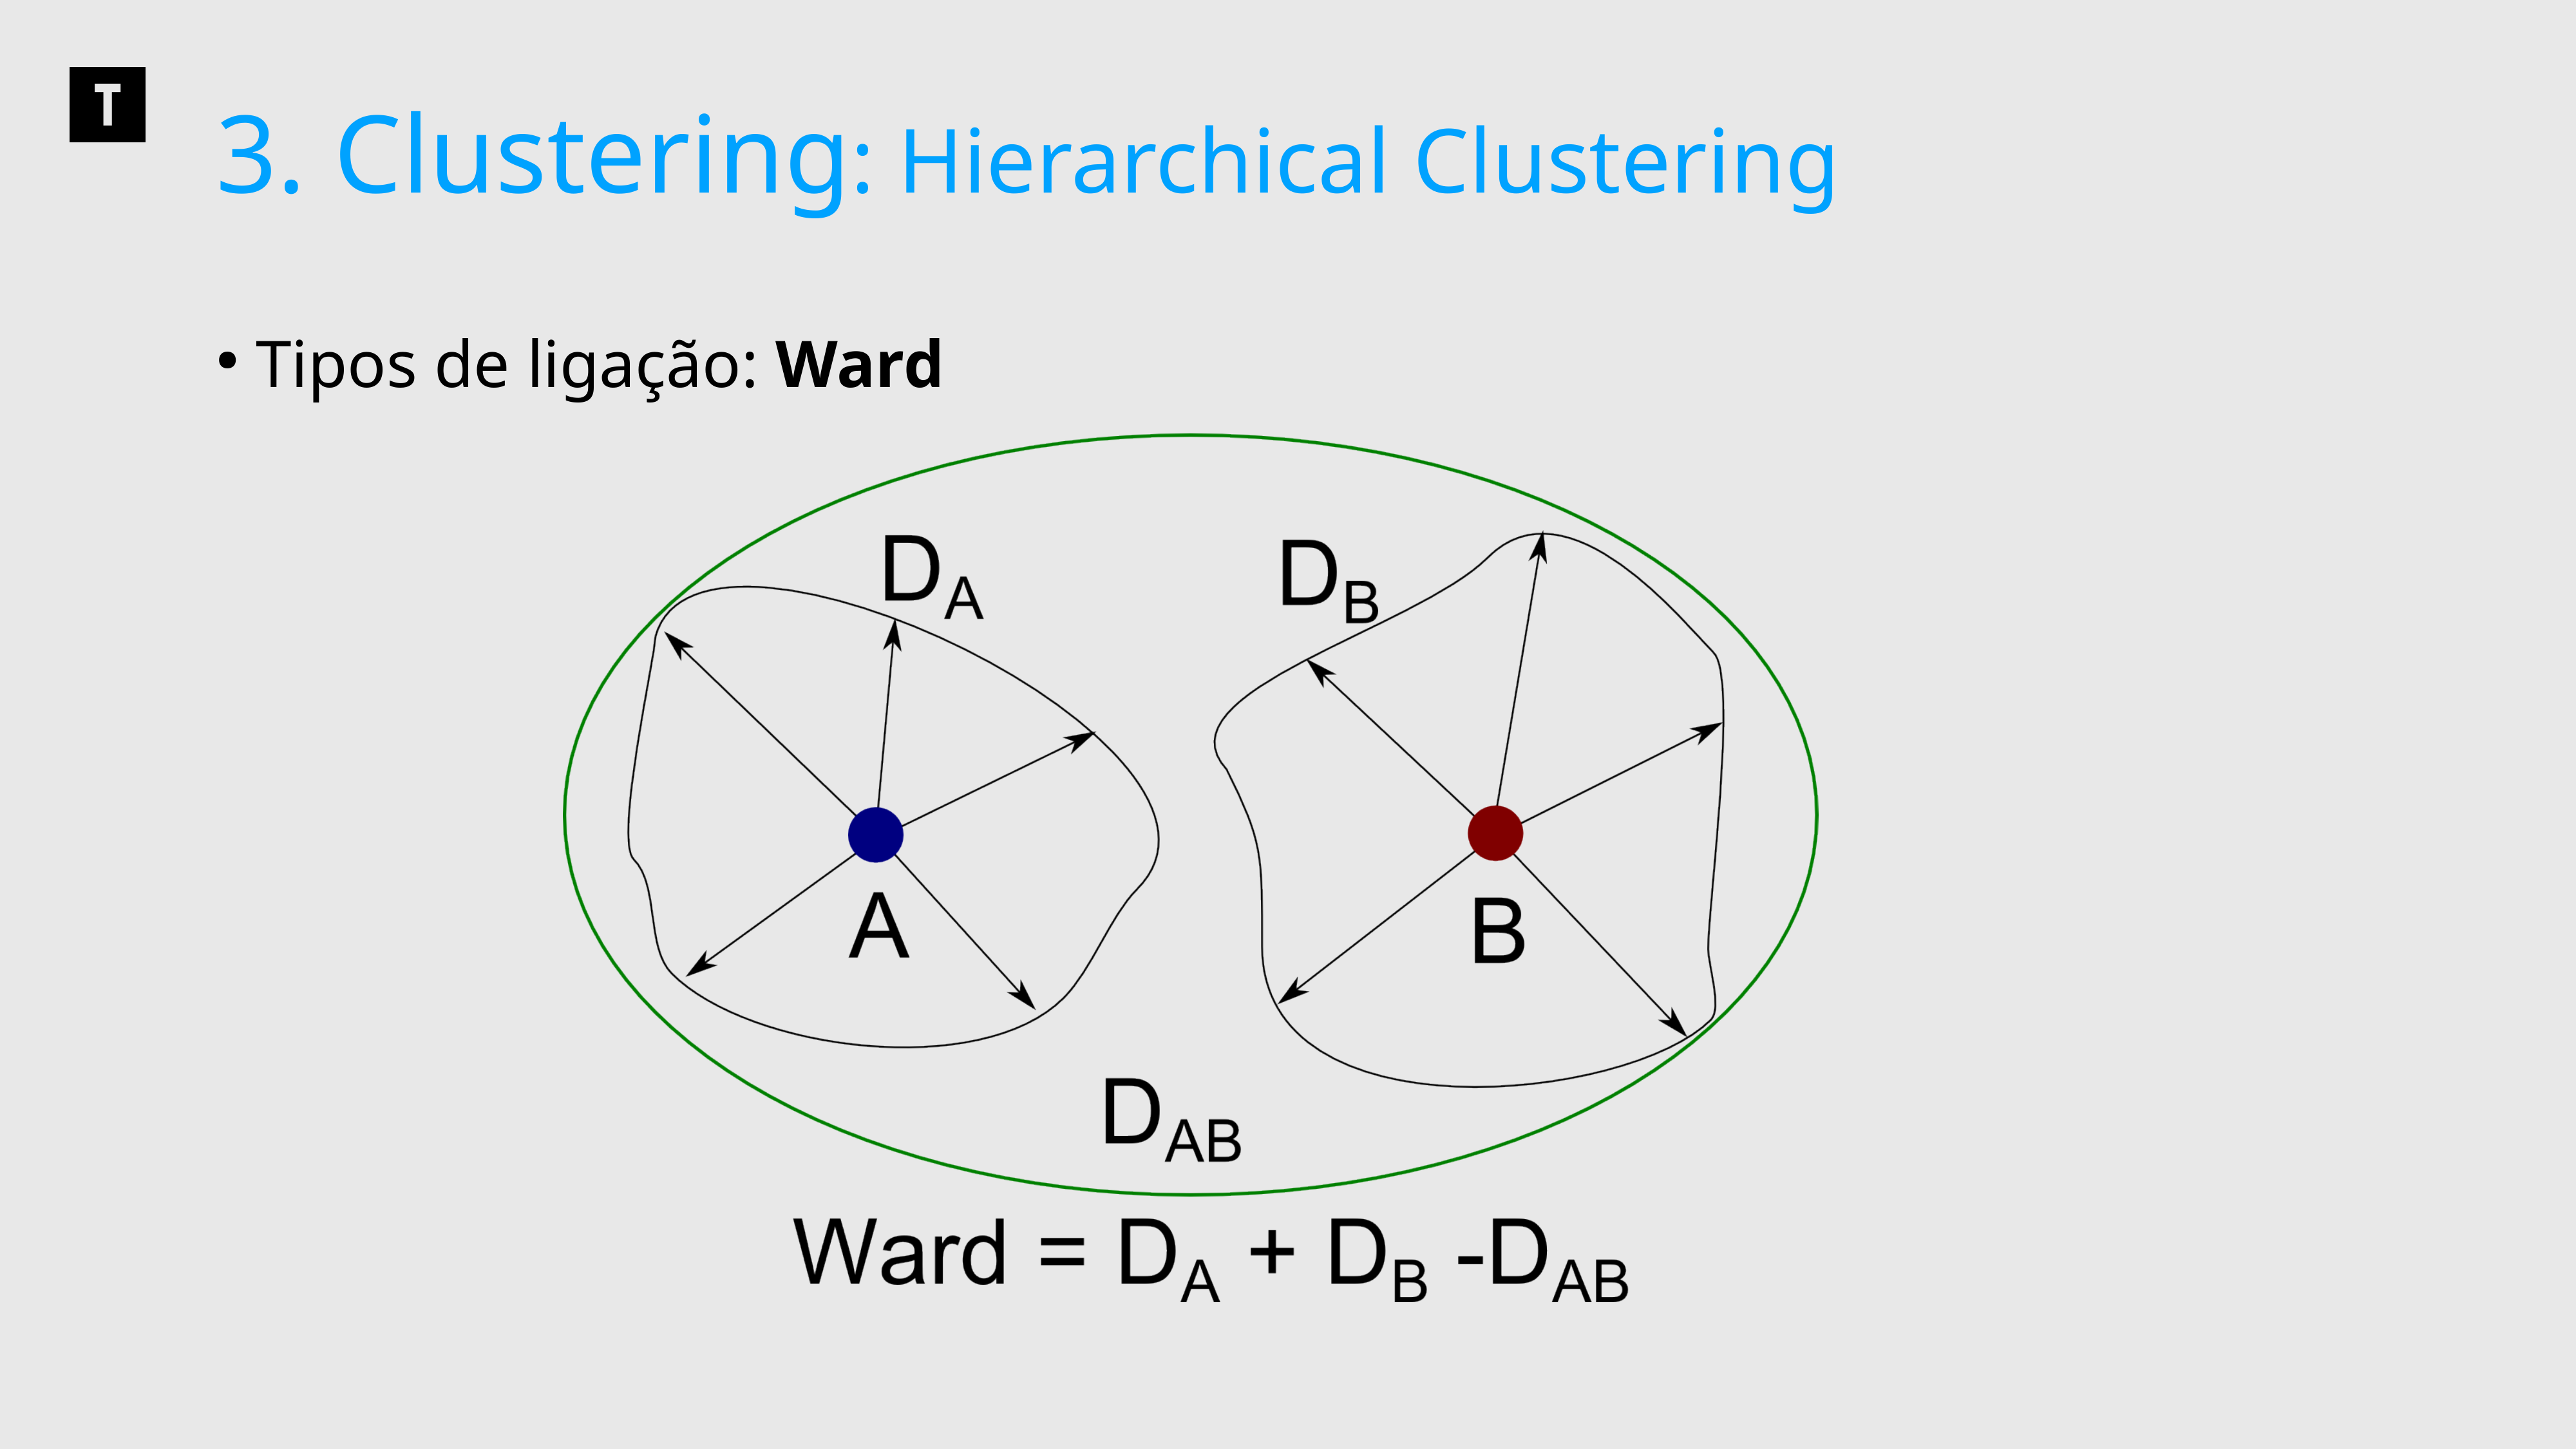

3. Clustering: Hierarchical Clustering
 Tipos de ligação: Ward